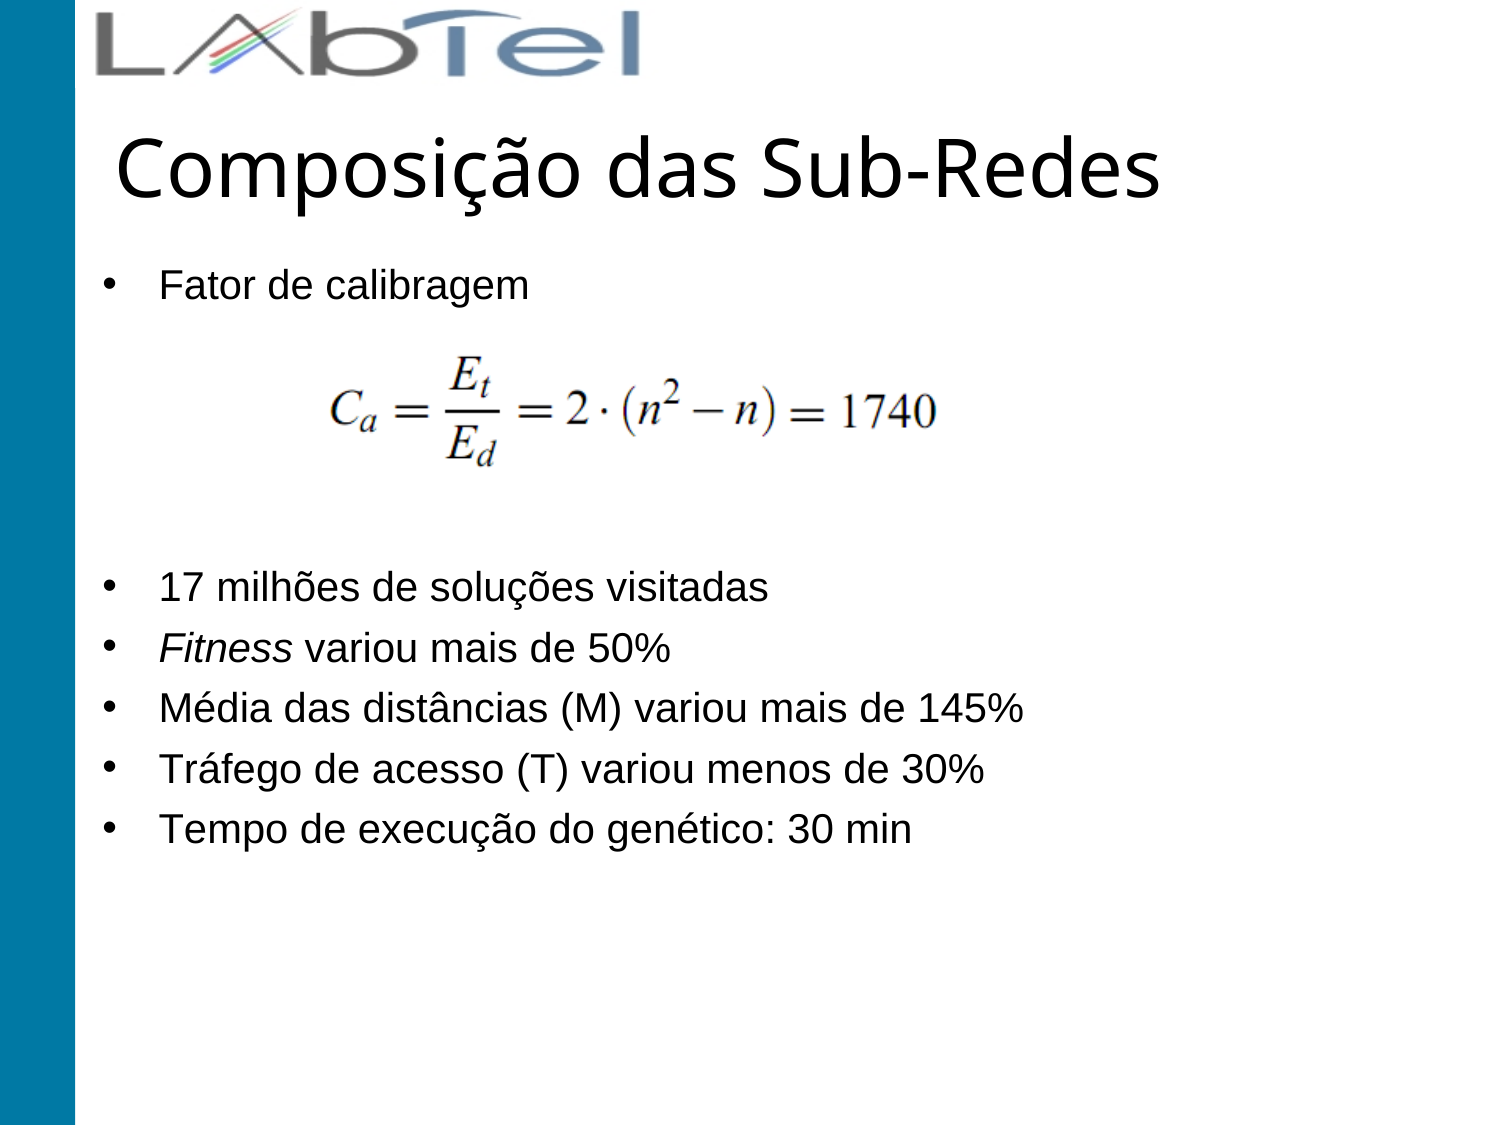

Composição das Sub-Redes
Fator de calibragem
17 milhões de soluções visitadas
Fitness variou mais de 50%
Média das distâncias (M) variou mais de 145%
Tráfego de acesso (T) variou menos de 30%
Tempo de execução do genético: 30 min